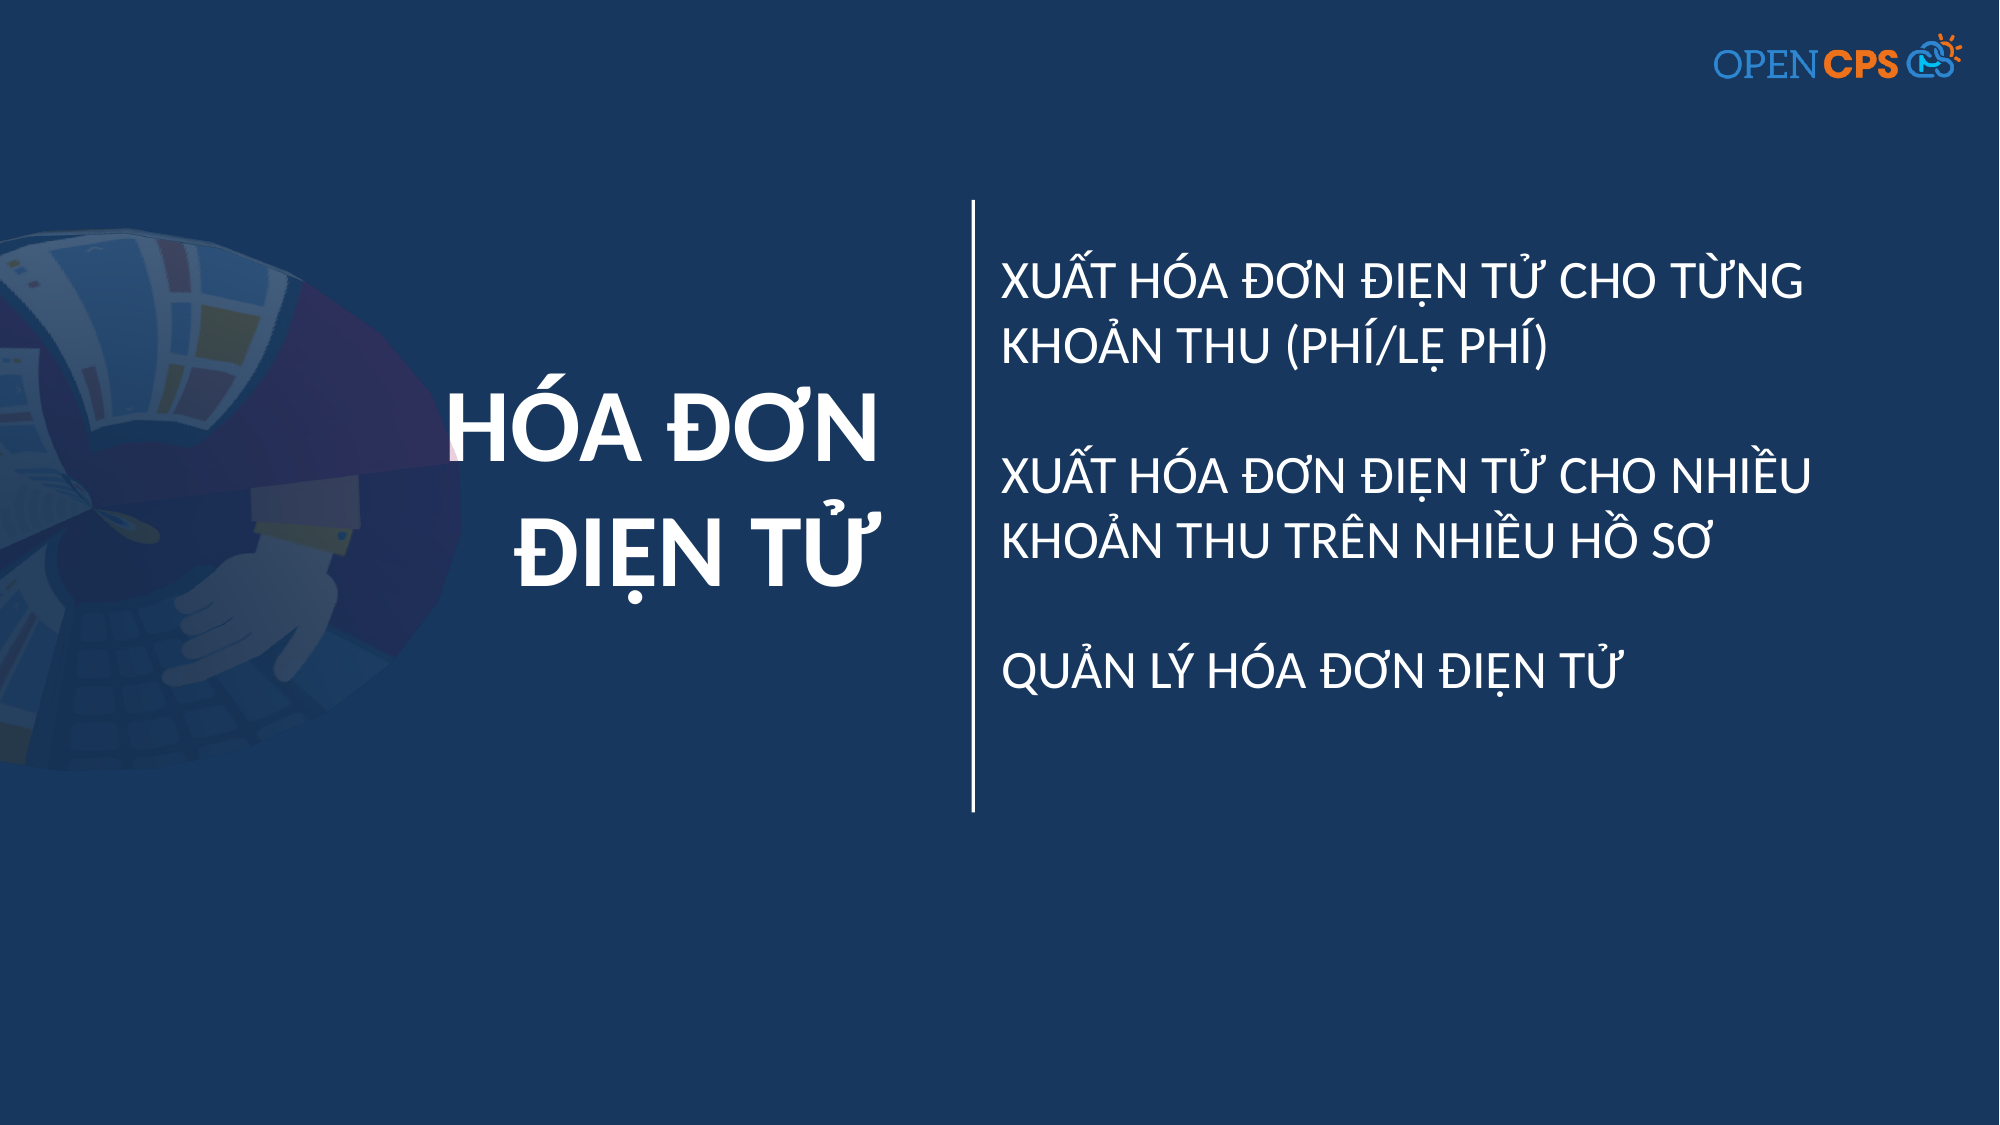

XUẤT HÓA ĐƠN ĐIỆN TỬ CHO TỪNG KHOẢN THU (PHÍ/LỆ PHÍ)
XUẤT HÓA ĐƠN ĐIỆN TỬ CHO NHIỀU KHOẢN THU TRÊN NHIỀU HỒ SƠ
QUẢN LÝ HÓA ĐƠN ĐIỆN TỬ
HÓA ĐƠN
ĐIỆN TỬ